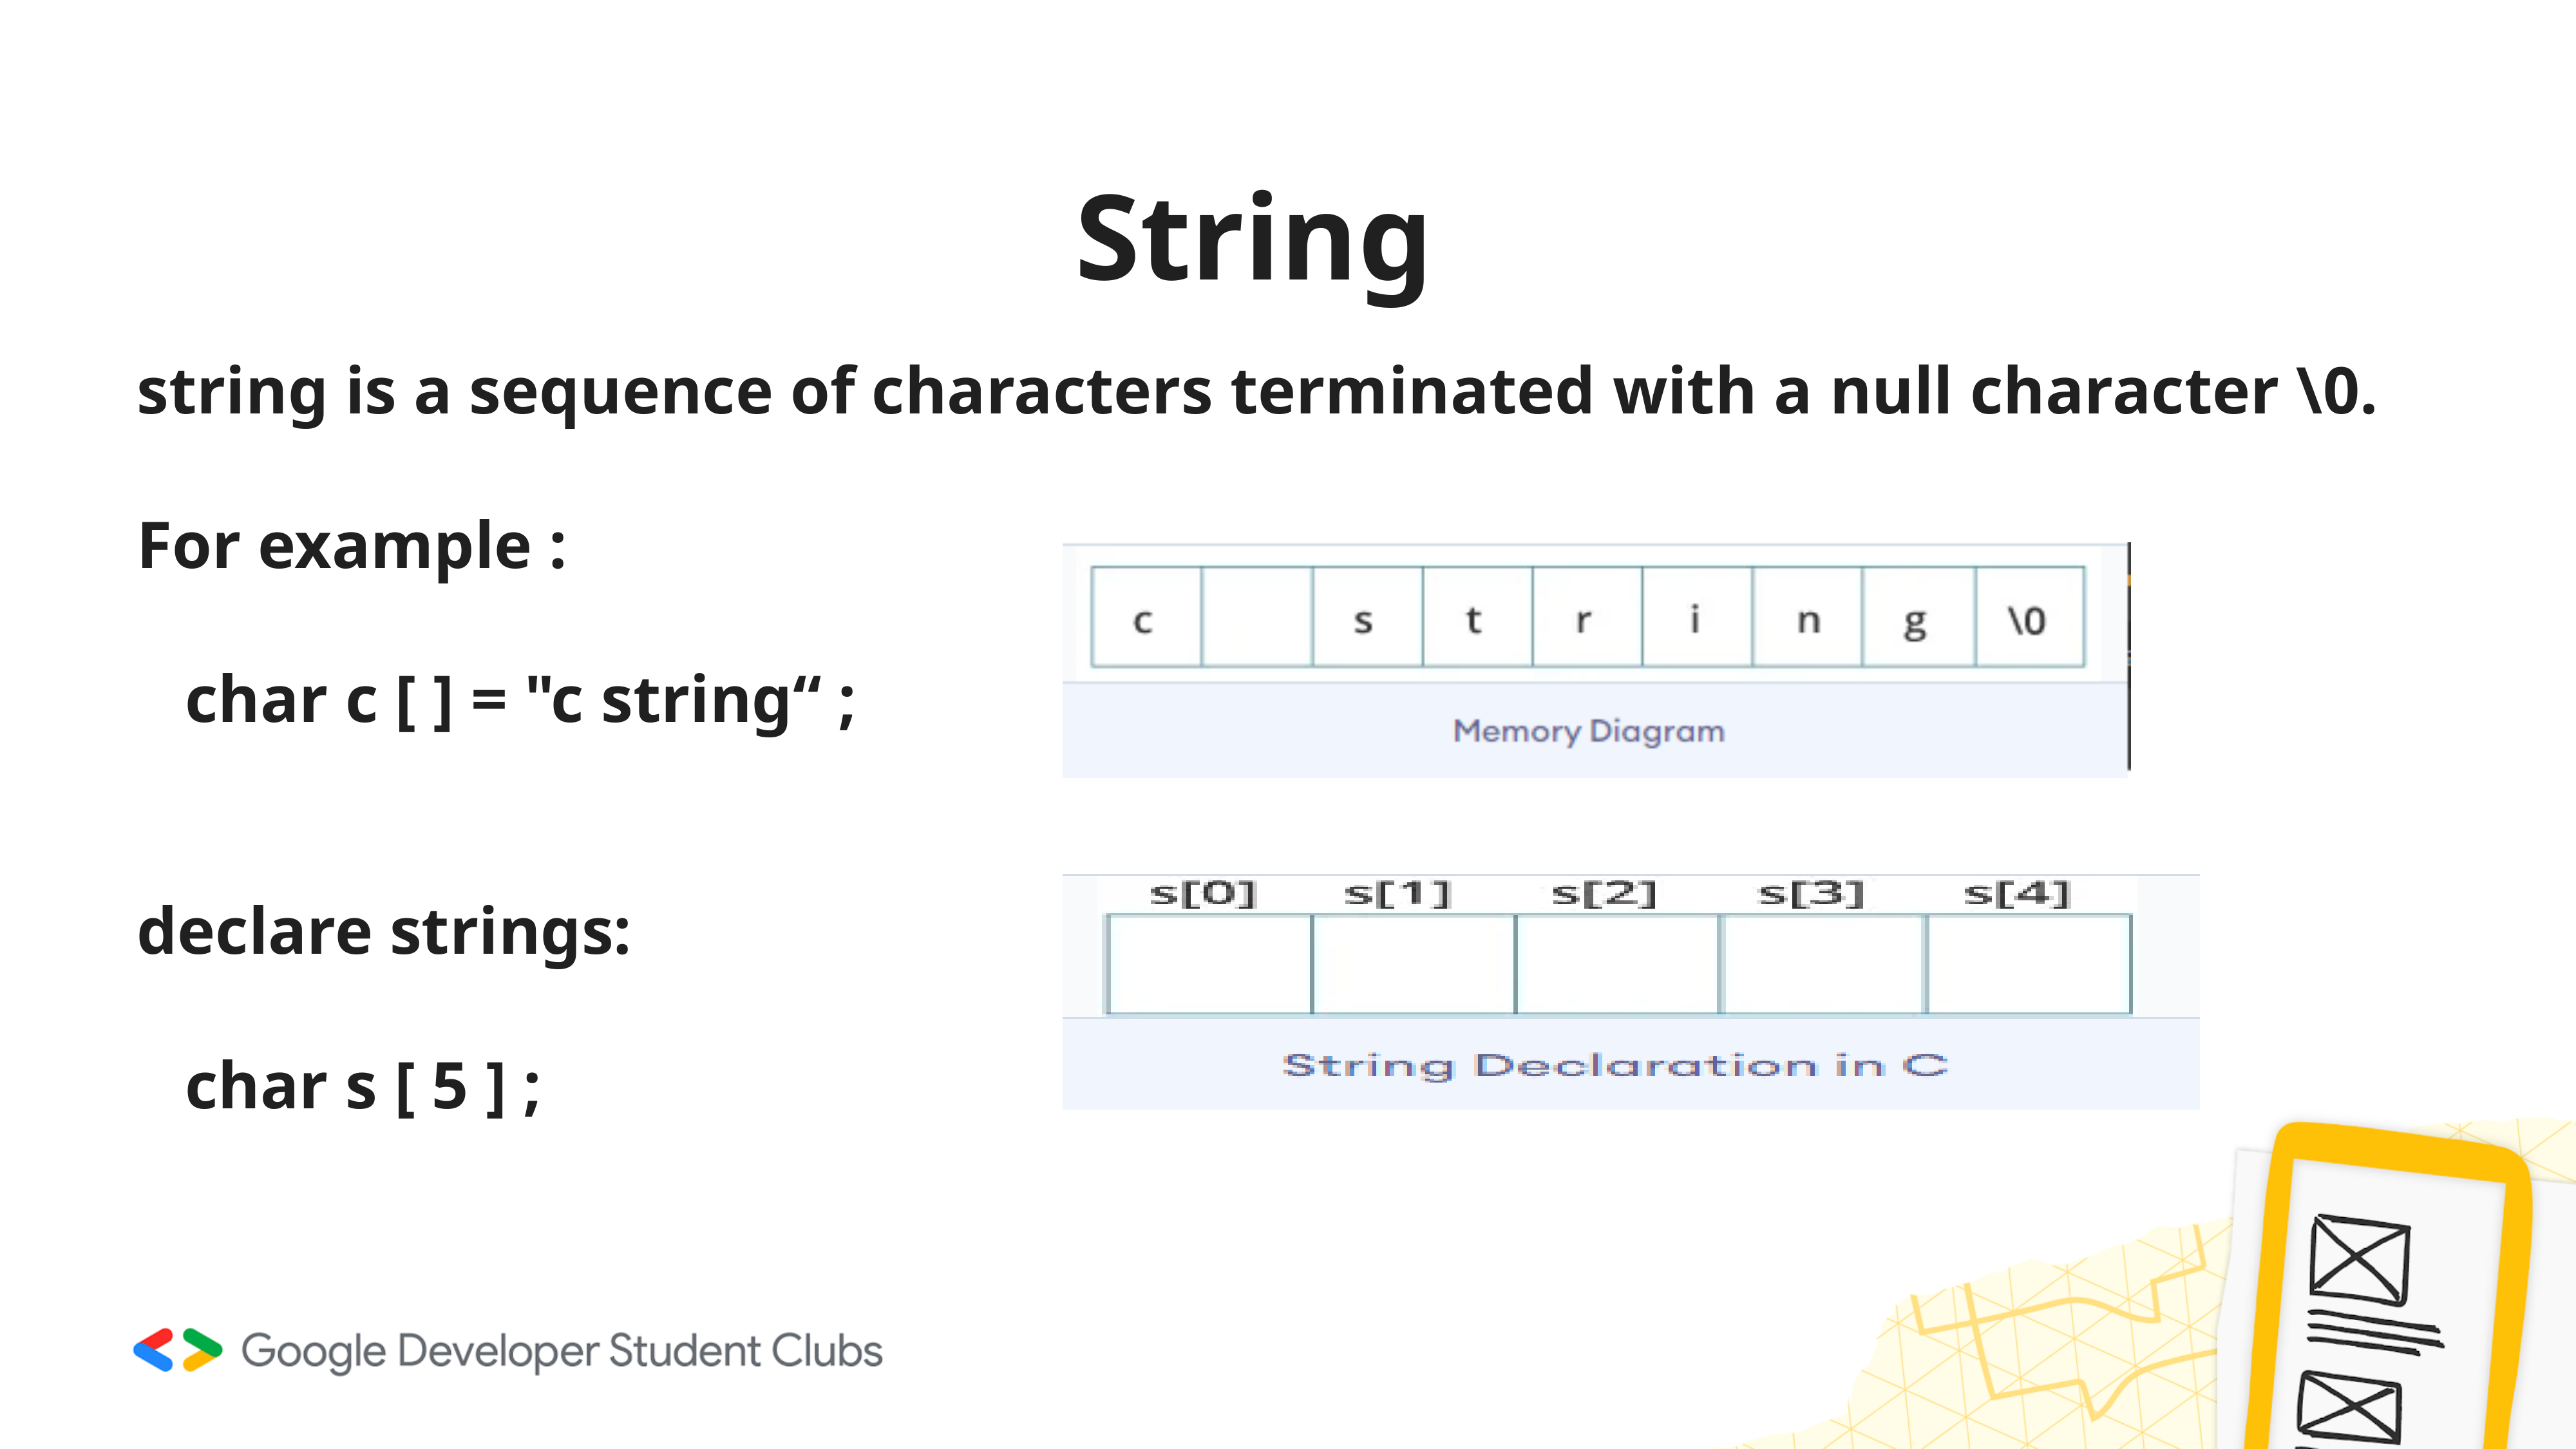

# String
string is a sequence of characters terminated with a null character \0.
For example :
	char c [ ] = "c string“ ;
declare strings:
	char s [ 5 ] ;